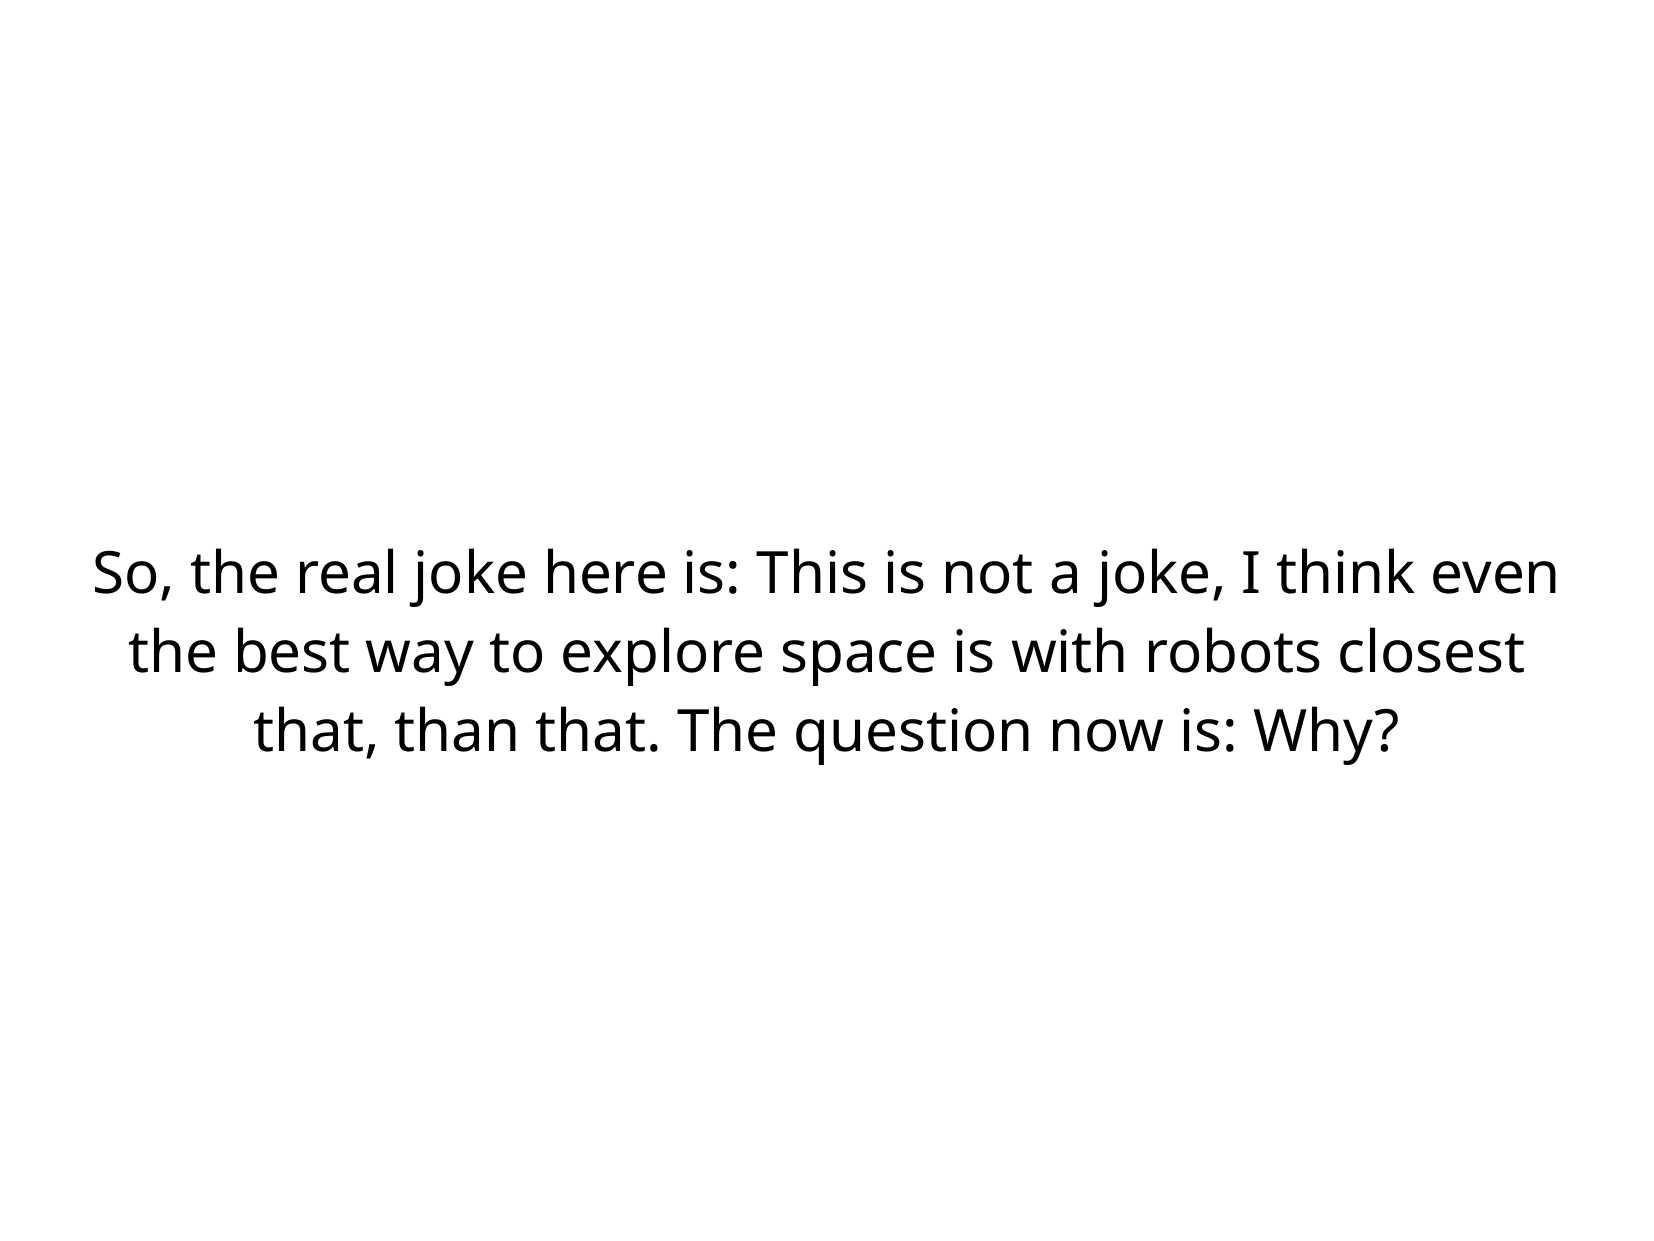

#
So, the real joke here is: This is not a joke, I think even the best way to explore space is with robots closest that, than that. The question now is: Why?